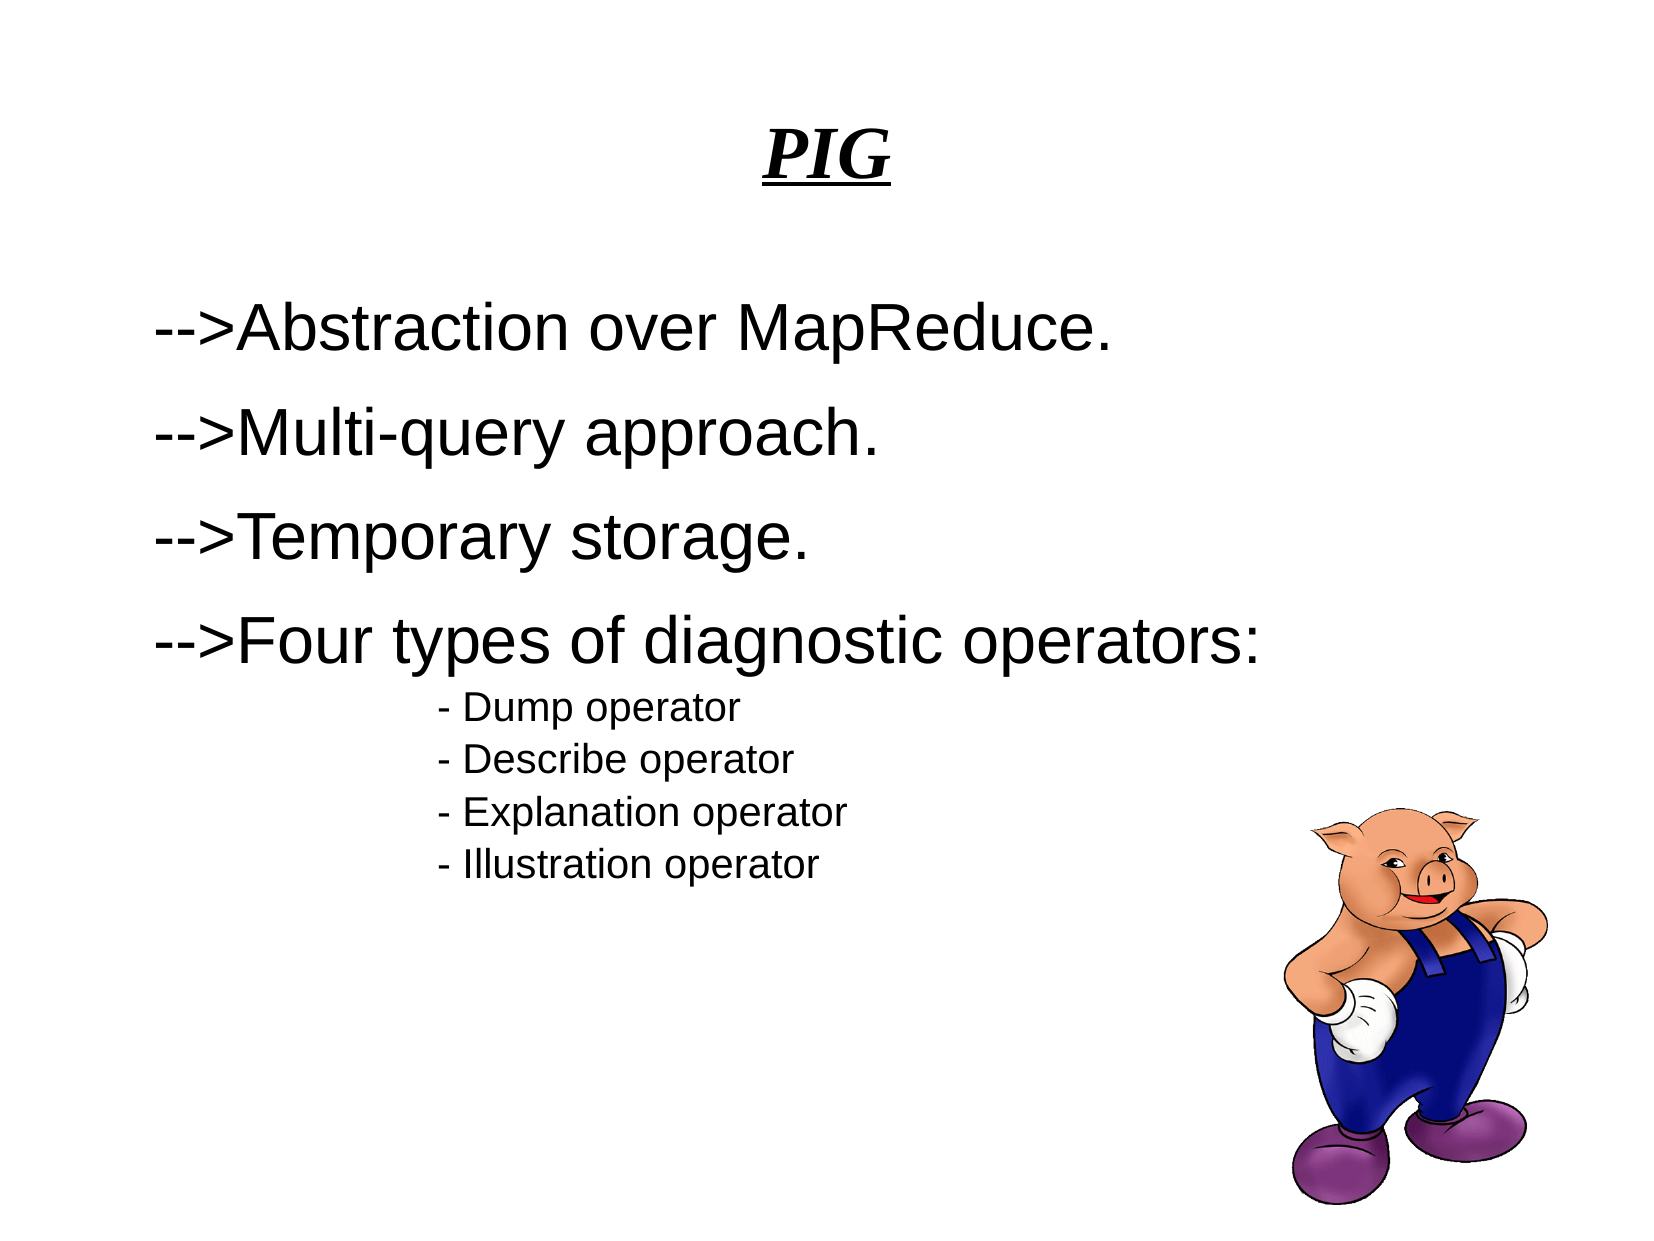

# PIG
-->Abstraction over MapReduce.
-->Multi-query approach.
-->Temporary storage.
-->Four types of diagnostic operators:
- Dump operator
- Describe operator
- Explanation operator
- Illustration operator